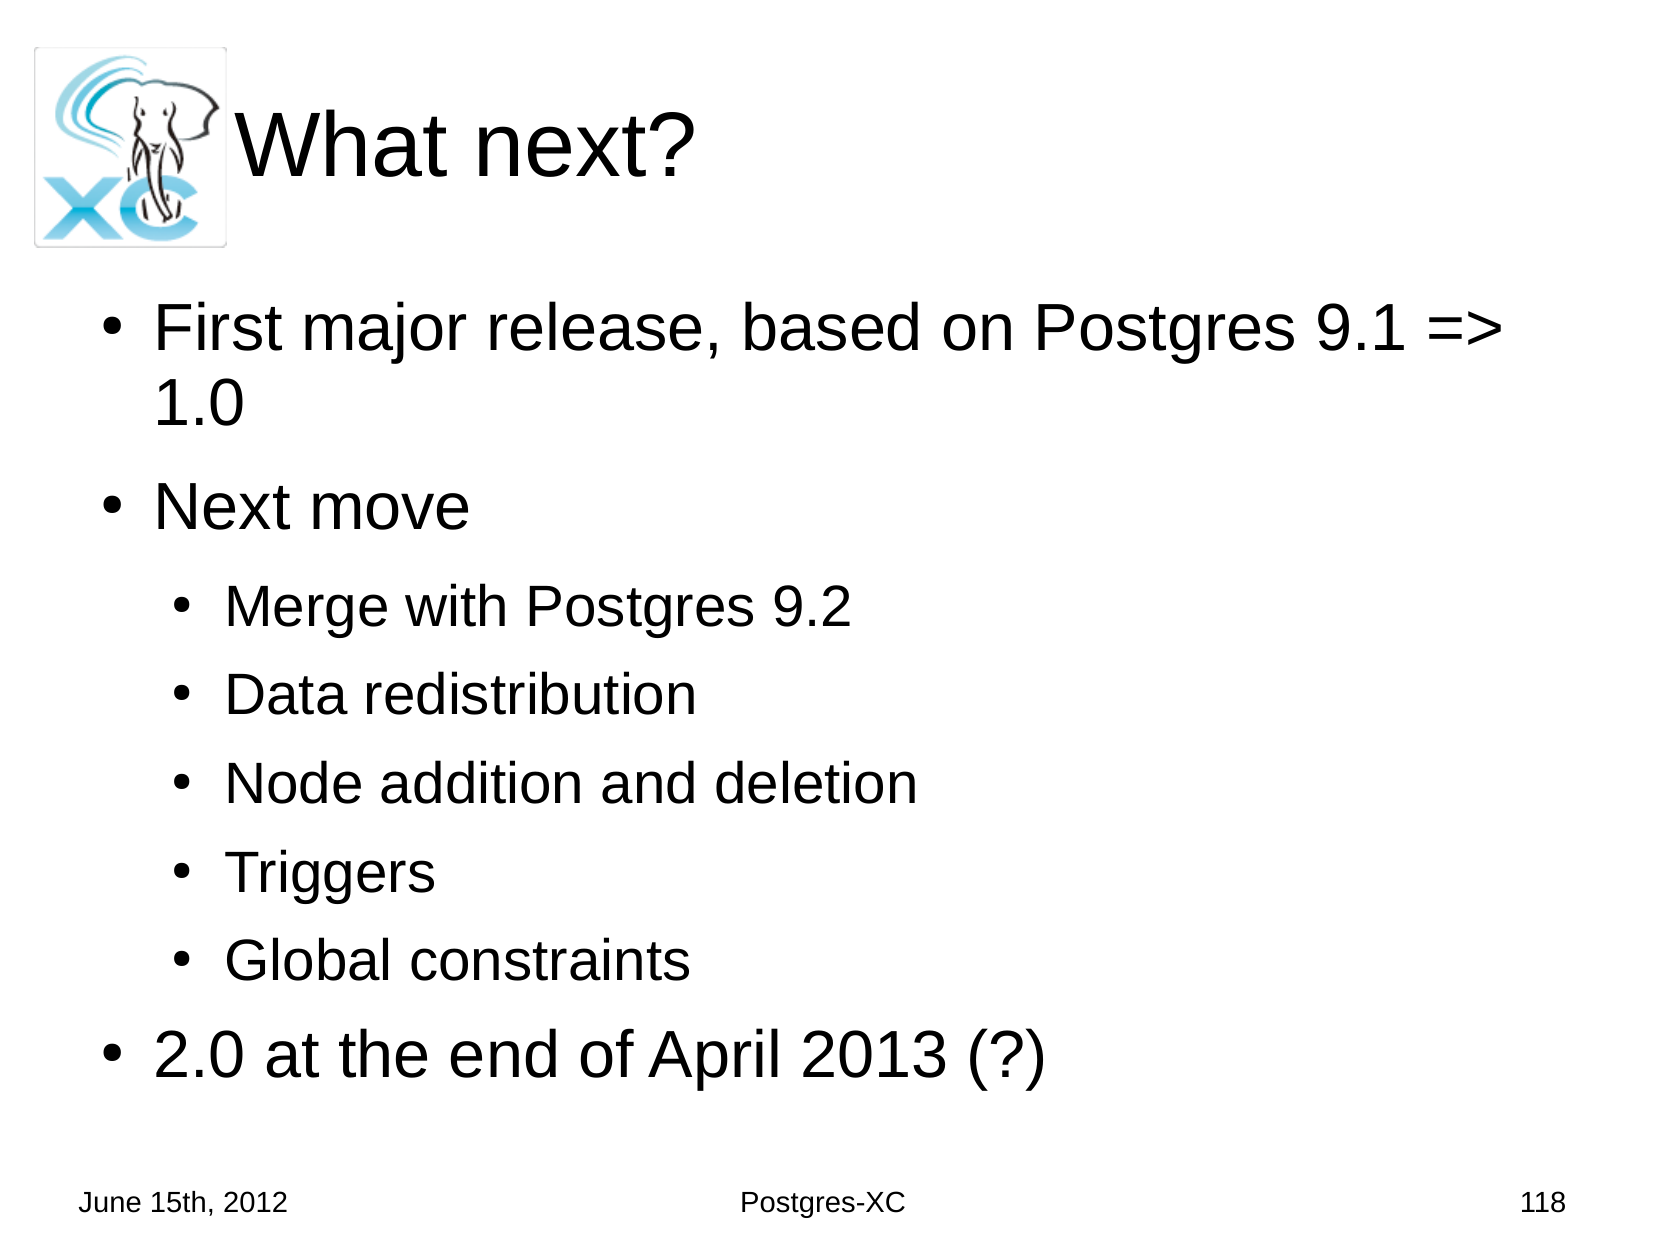

# What next?
First major release, based on Postgres 9.1 => 1.0
Next move
Merge with Postgres 9.2
Data redistribution
Node addition and deletion
Triggers
Global constraints
2.0 at the end of April 2013 (?)
118